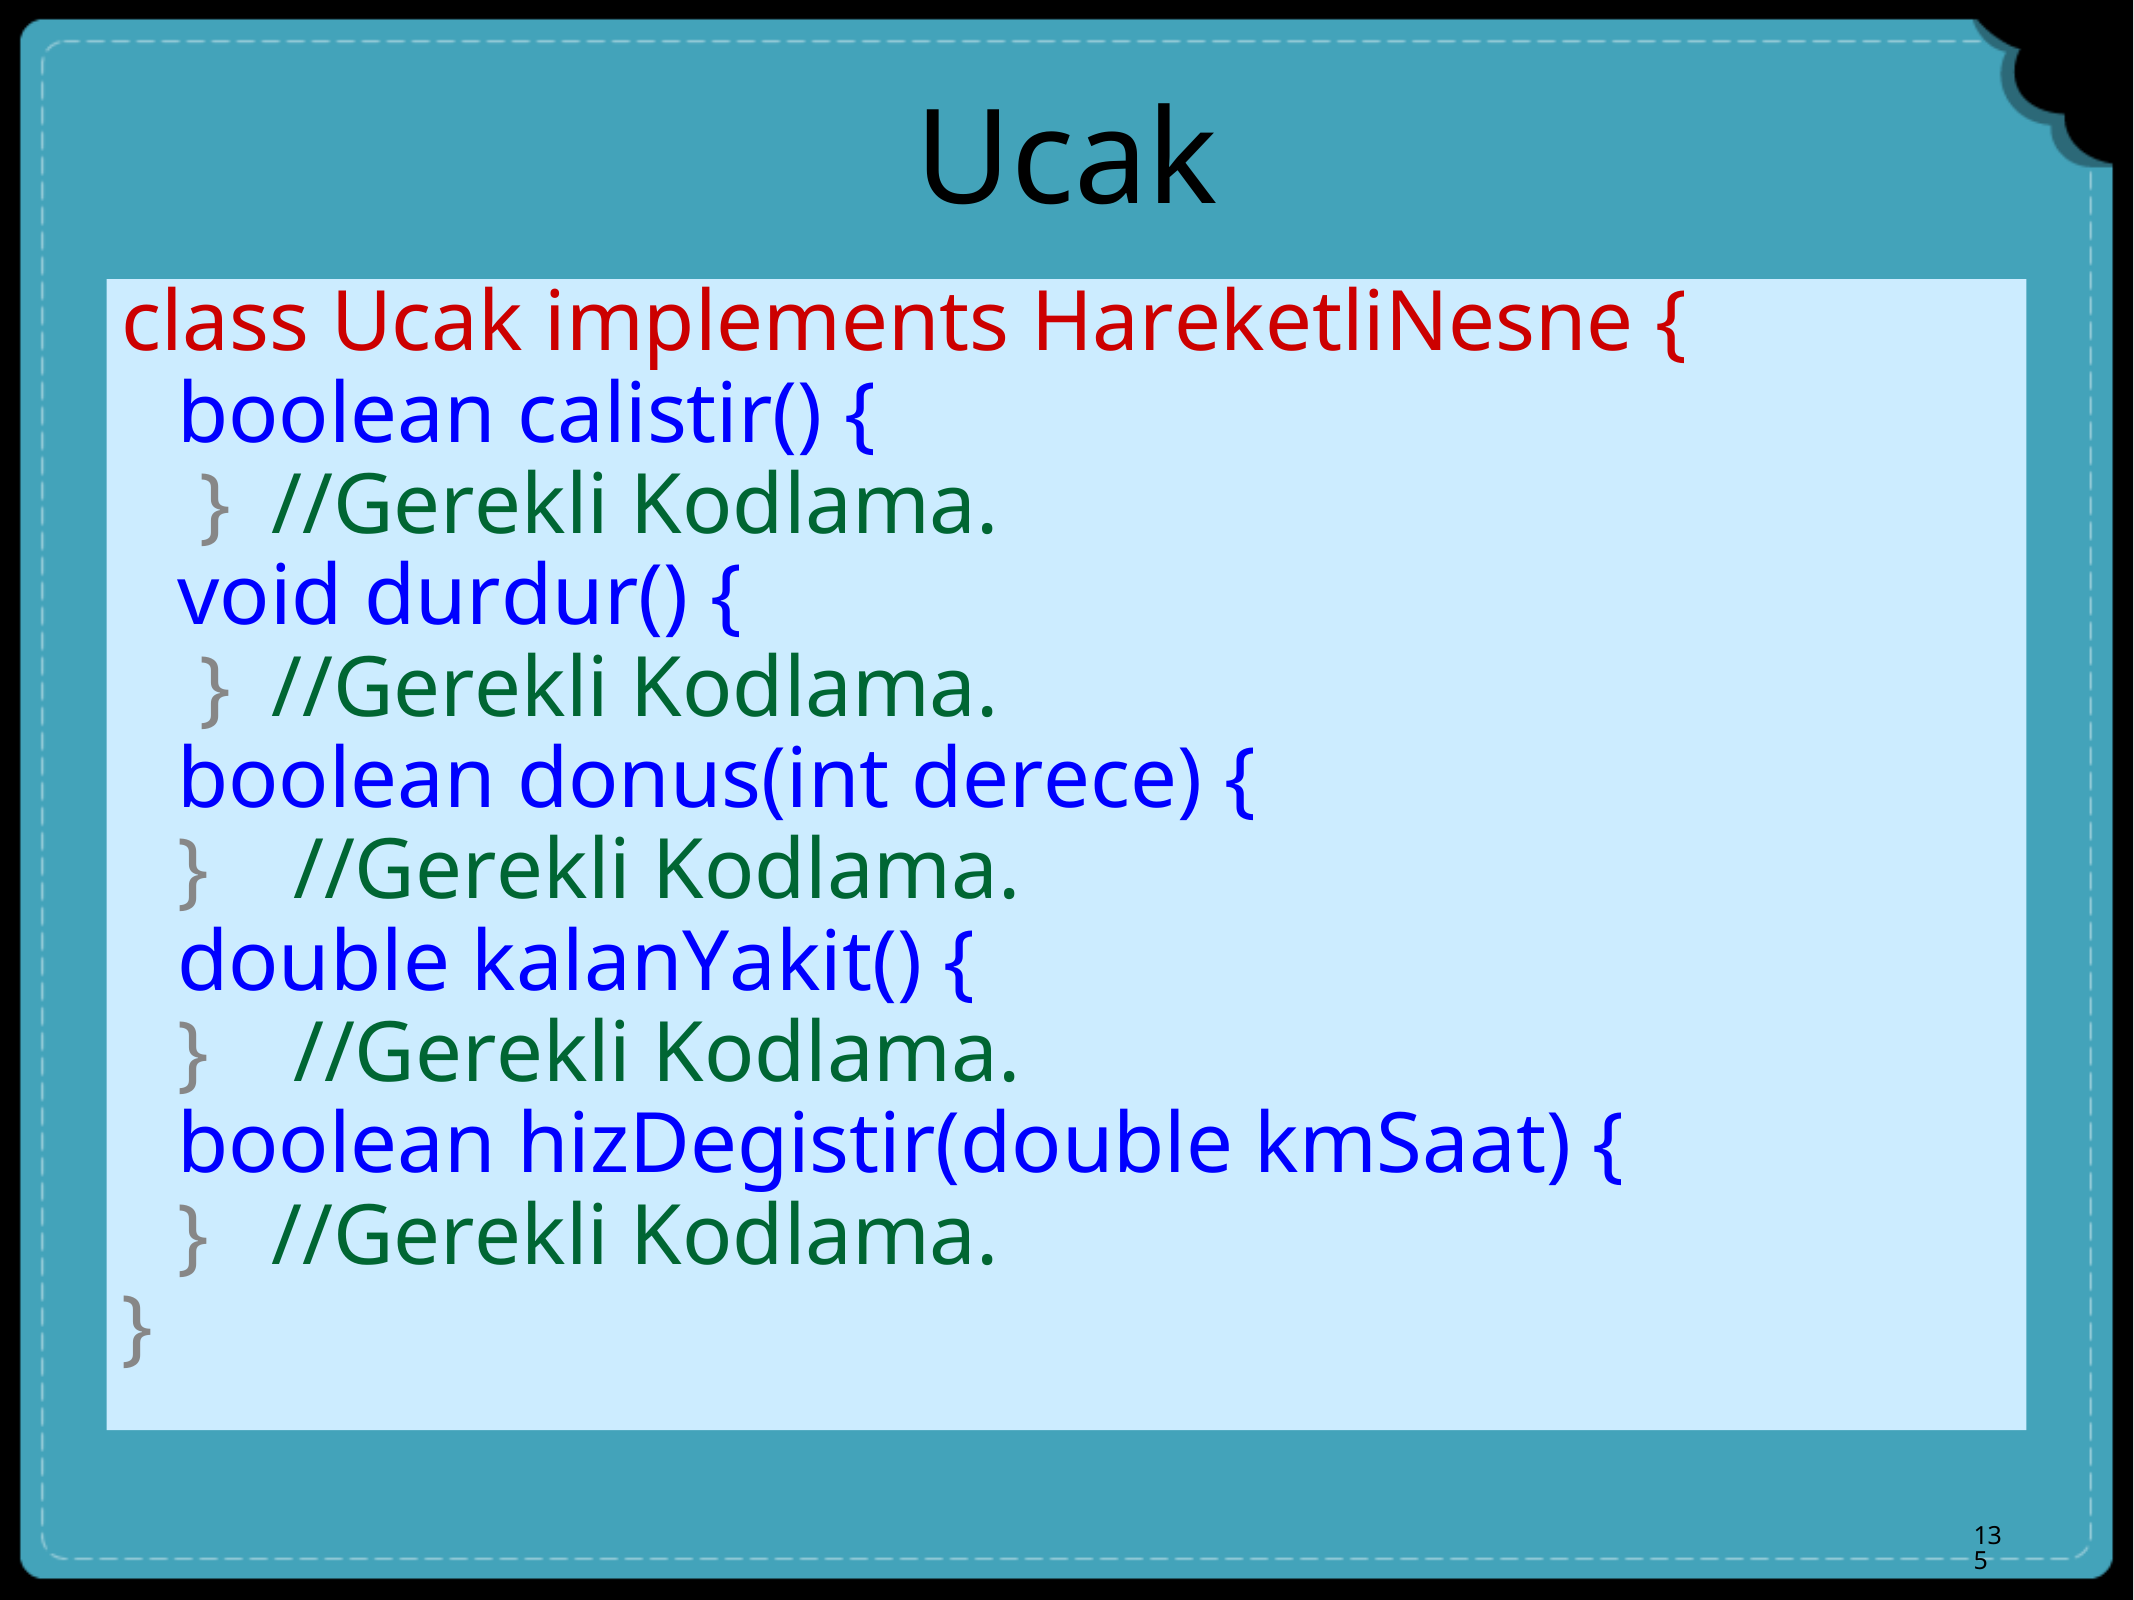

# Ucak
class Ucak implements HareketliNesne {
	boolean calistir() {
	 } 	//Gerekli Kodlama.
	void durdur() {
	 }	//Gerekli Kodlama.
	boolean donus(int derece) {
	}	 //Gerekli Kodlama.
	double kalanYakit() {
	}	 //Gerekli Kodlama.
	boolean hizDegistir(double kmSaat) {
 	}	//Gerekli Kodlama.
}
135